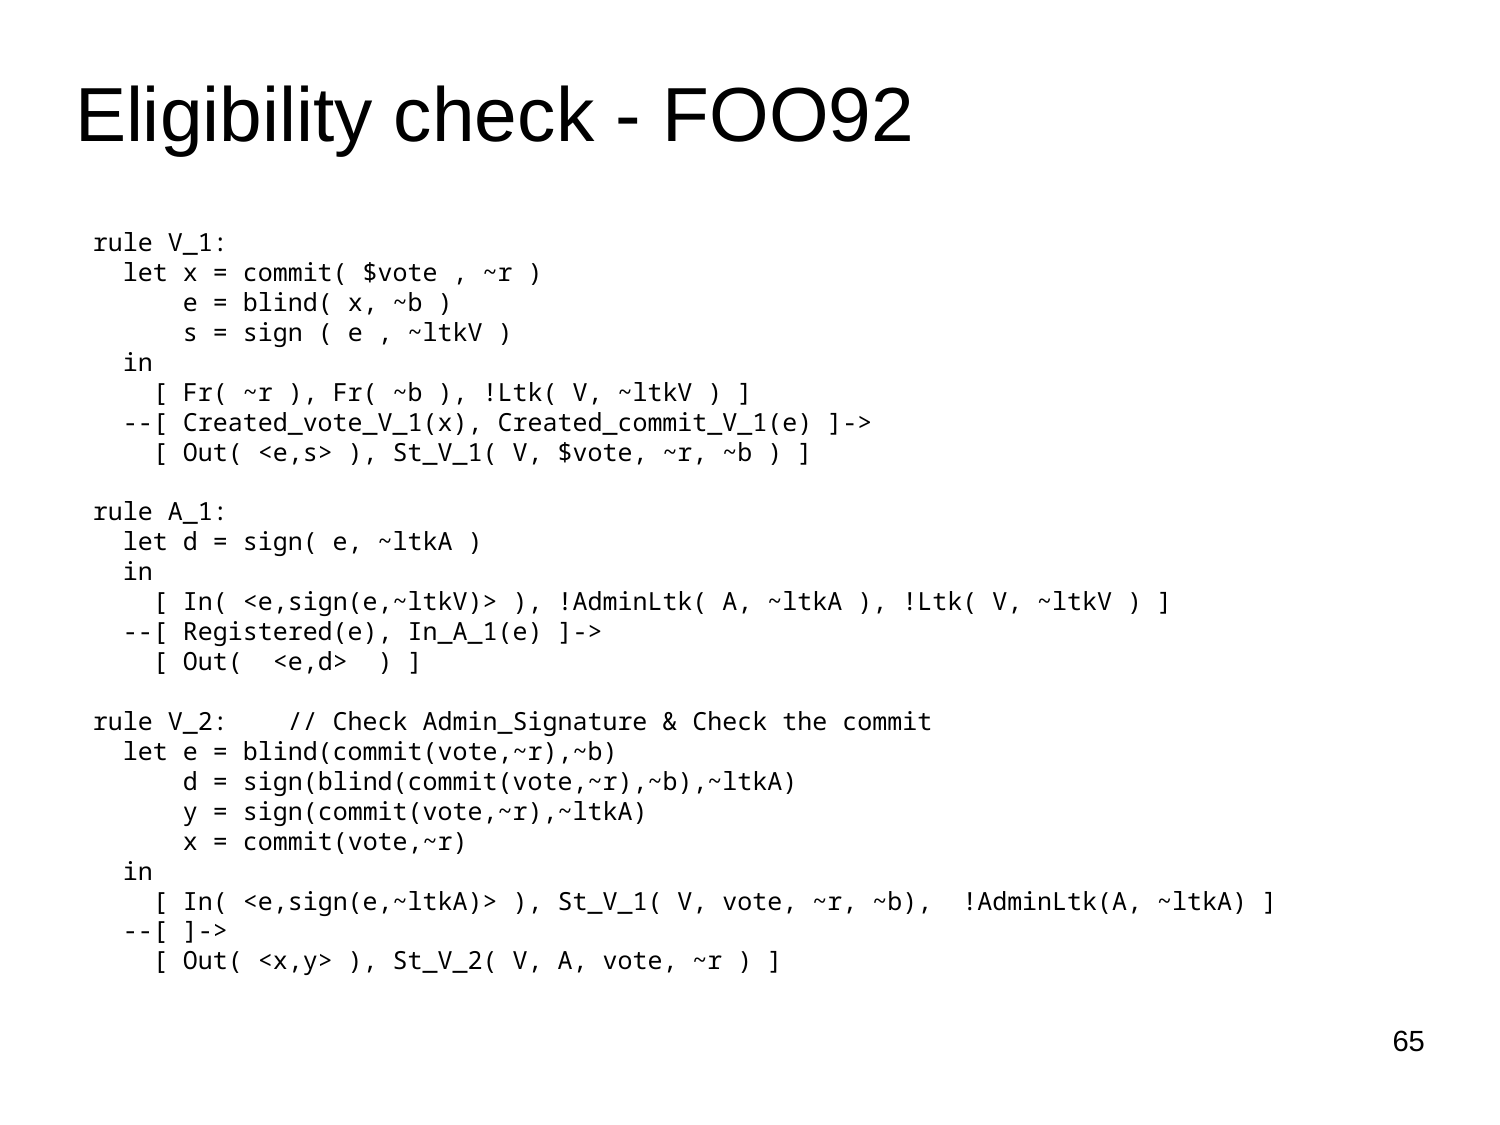

# Eligibility check - FOO92
rule V_1:
 let x = commit( $vote , ~r )
 e = blind( x, ~b )
 s = sign ( e , ~ltkV )
 in
 [ Fr( ~r ), Fr( ~b ), !Ltk( V, ~ltkV ) ]
 --[ Created_vote_V_1(x), Created_commit_V_1(e) ]->
 [ Out( <e,s> ), St_V_1( V, $vote, ~r, ~b ) ]
rule A_1:
 let d = sign( e, ~ltkA )
 in
 [ In( <e,sign(e,~ltkV)> ), !AdminLtk( A, ~ltkA ), !Ltk( V, ~ltkV ) ]
 --[ Registered(e), In_A_1(e) ]->
 [ Out( <e,d> ) ]
rule V_2: // Check Admin_Signature & Check the commit
 let e = blind(commit(vote,~r),~b)
 d = sign(blind(commit(vote,~r),~b),~ltkA)
 y = sign(commit(vote,~r),~ltkA)
 x = commit(vote,~r)
 in
 [ In( <e,sign(e,~ltkA)> ), St_V_1( V, vote, ~r, ~b), !AdminLtk(A, ~ltkA) ]
 --[ ]->
 [ Out( <x,y> ), St_V_2( V, A, vote, ~r ) ]
65